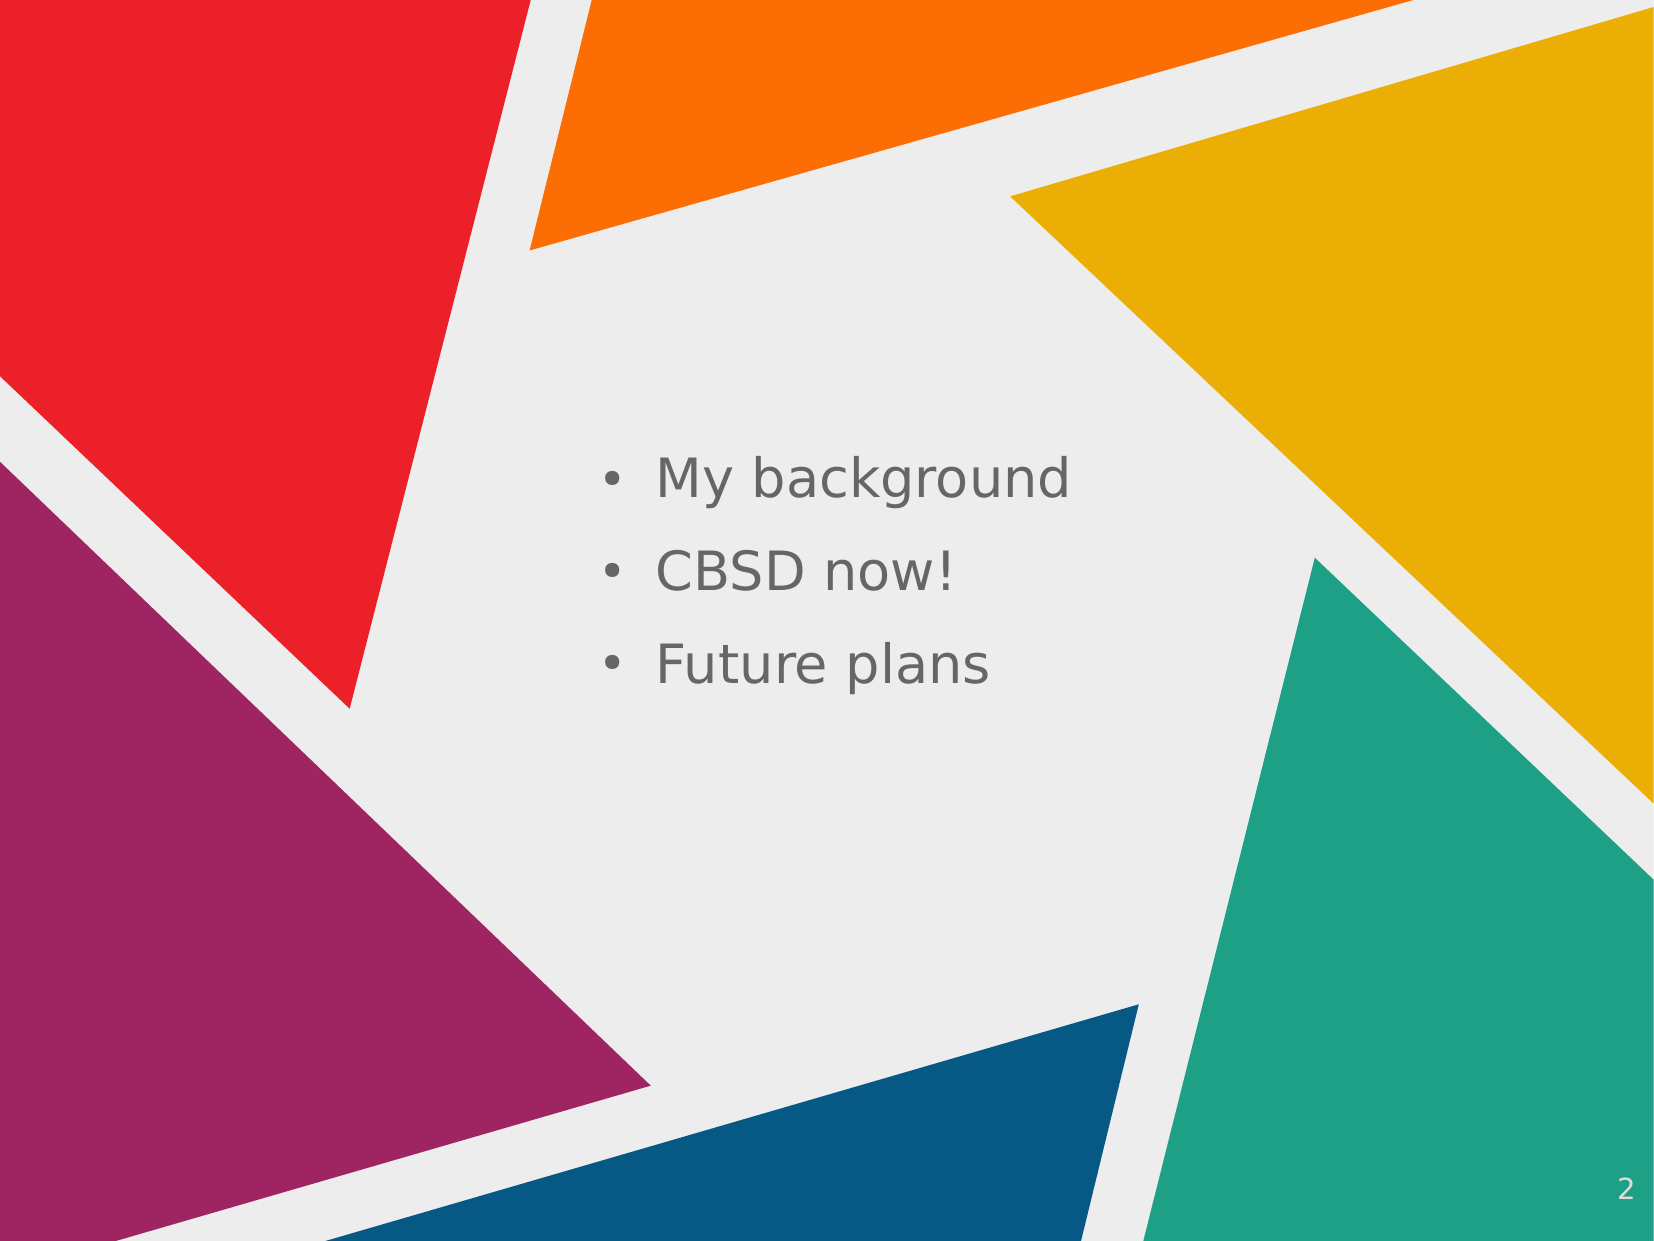

# My background
CBSD now!
Future plans
2